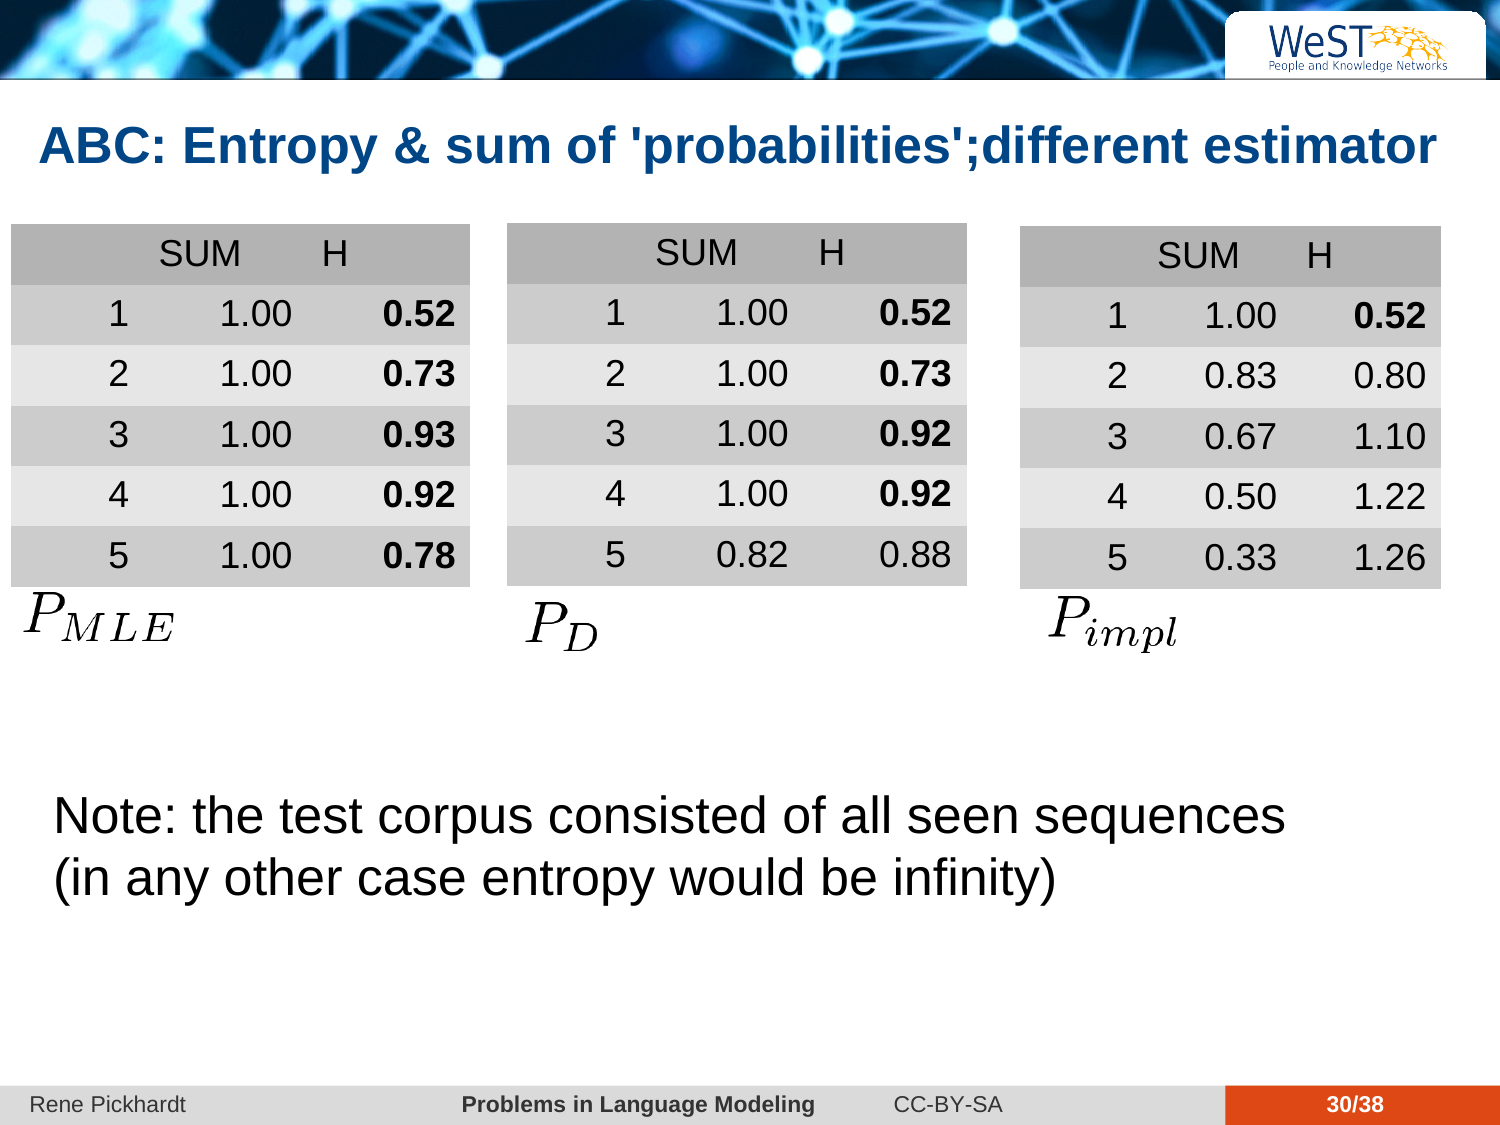

# ABC: Entropy & sum of 'probabilities';different estimator
| | SUM | H |
| --- | --- | --- |
| 1 | 1.00 | 0.52 |
| 2 | 1.00 | 0.73 |
| 3 | 1.00 | 0.92 |
| 4 | 1.00 | 0.92 |
| 5 | 0.82 | 0.88 |
| | SUM | H |
| --- | --- | --- |
| 1 | 1.00 | 0.52 |
| 2 | 1.00 | 0.73 |
| 3 | 1.00 | 0.93 |
| 4 | 1.00 | 0.92 |
| 5 | 1.00 | 0.78 |
| | SUM | H |
| --- | --- | --- |
| 1 | 1.00 | 0.52 |
| 2 | 0.83 | 0.80 |
| 3 | 0.67 | 1.10 |
| 4 | 0.50 | 1.22 |
| 5 | 0.33 | 1.26 |
Note: the test corpus consisted of all seen sequences
(in any other case entropy would be infinity)